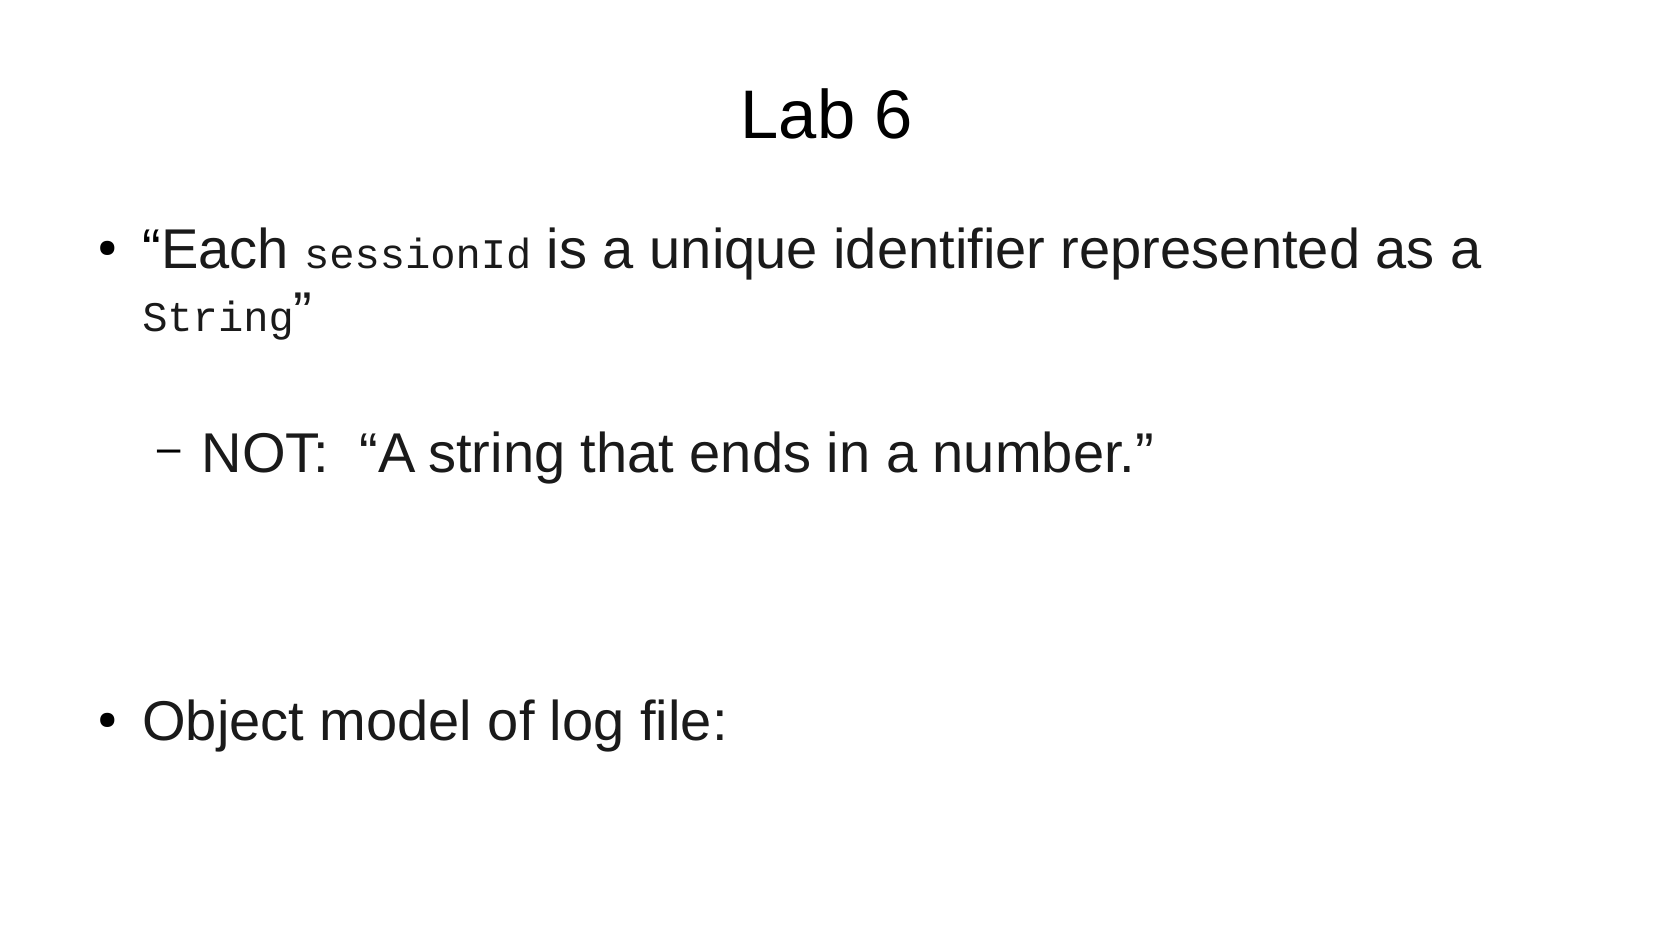

# Lab 6
“Each sessionId is a unique identifier represented as a String”
NOT: “A string that ends in a number.”
Object model of log file: